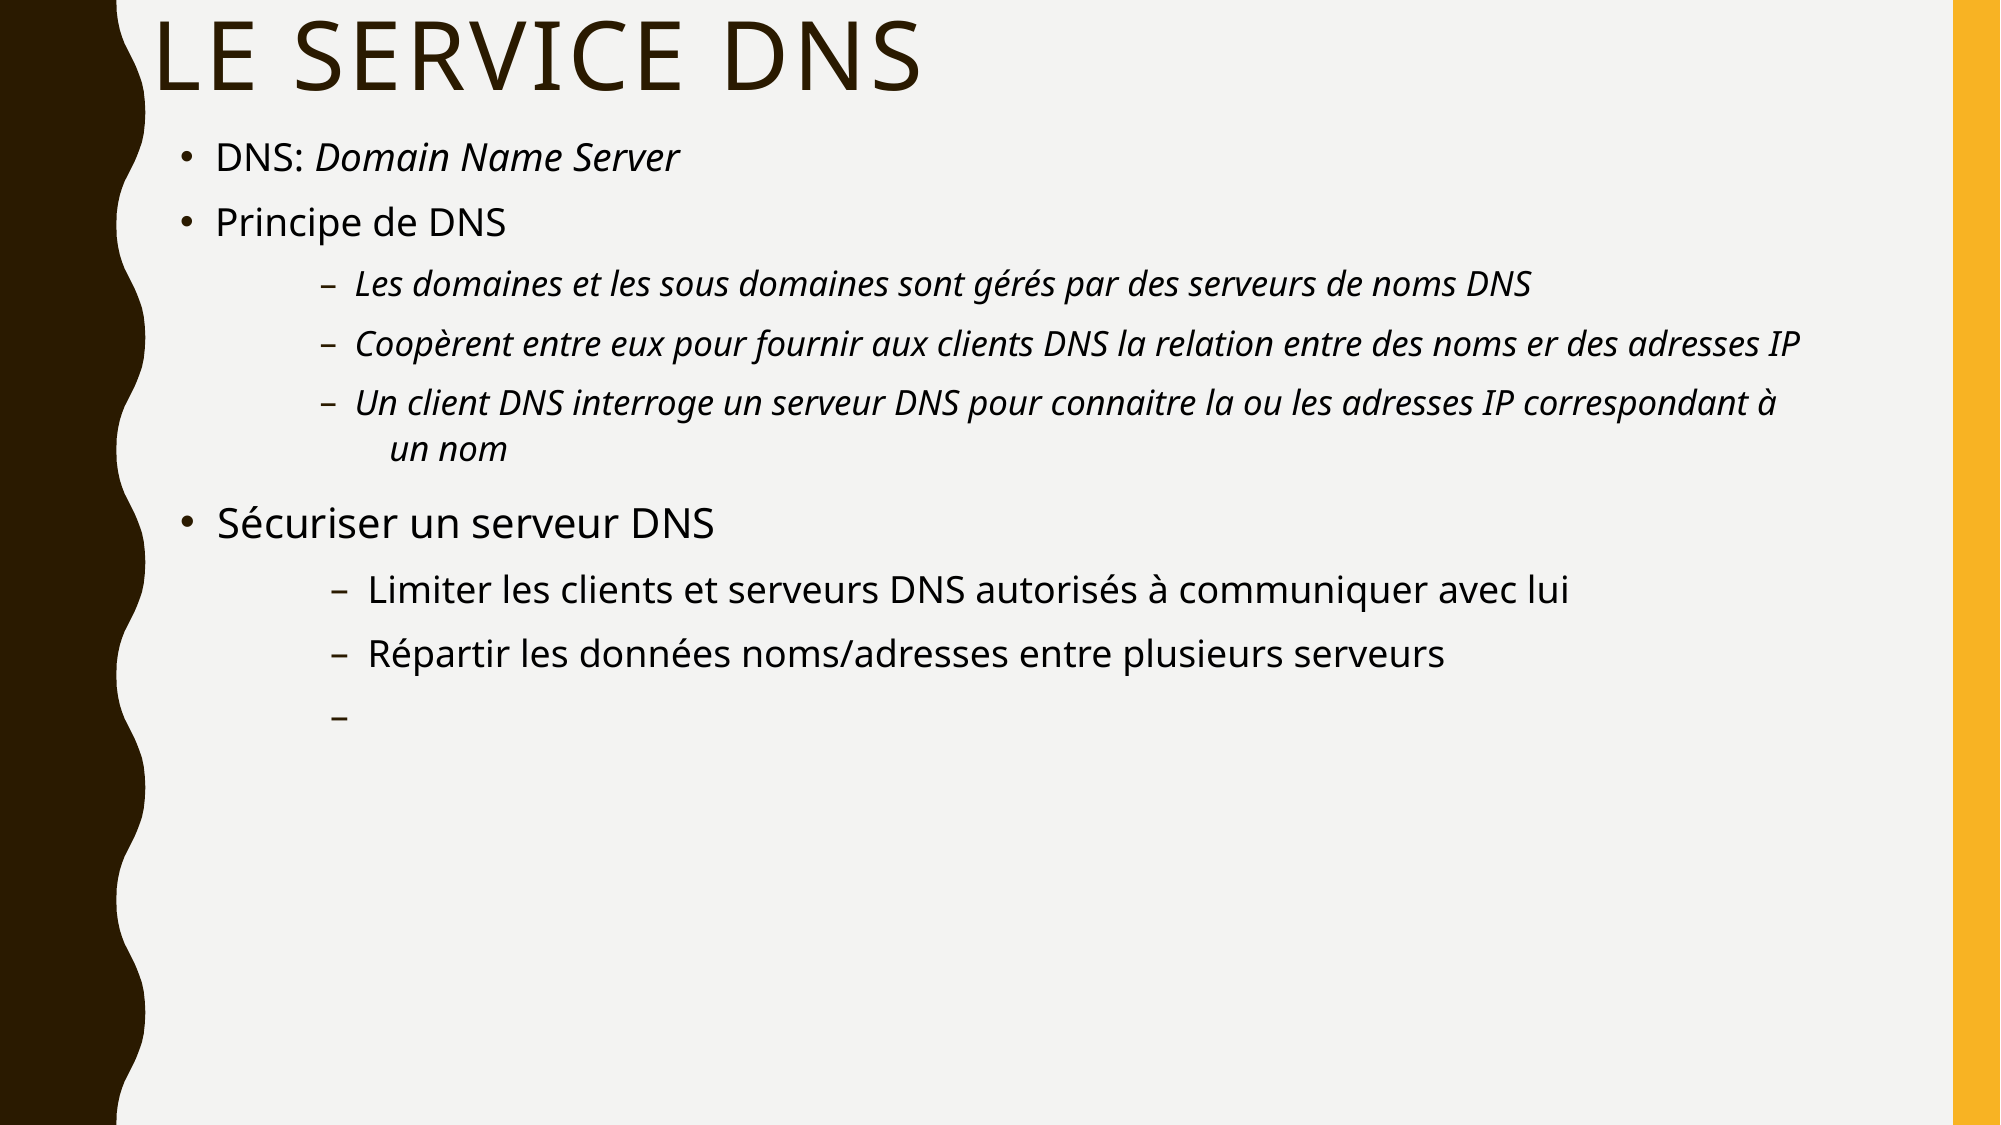

# LE SERVICE DNS
DNS: Domain Name Server
Principe de DNS
Les domaines et les sous domaines sont gérés par des serveurs de noms DNS
Coopèrent entre eux pour fournir aux clients DNS la relation entre des noms er des adresses IP
Un client DNS interroge un serveur DNS pour connaitre la ou les adresses IP correspondant à un nom
Sécuriser un serveur DNS
Limiter les clients et serveurs DNS autorisés à communiquer avec lui
Répartir les données noms/adresses entre plusieurs serveurs